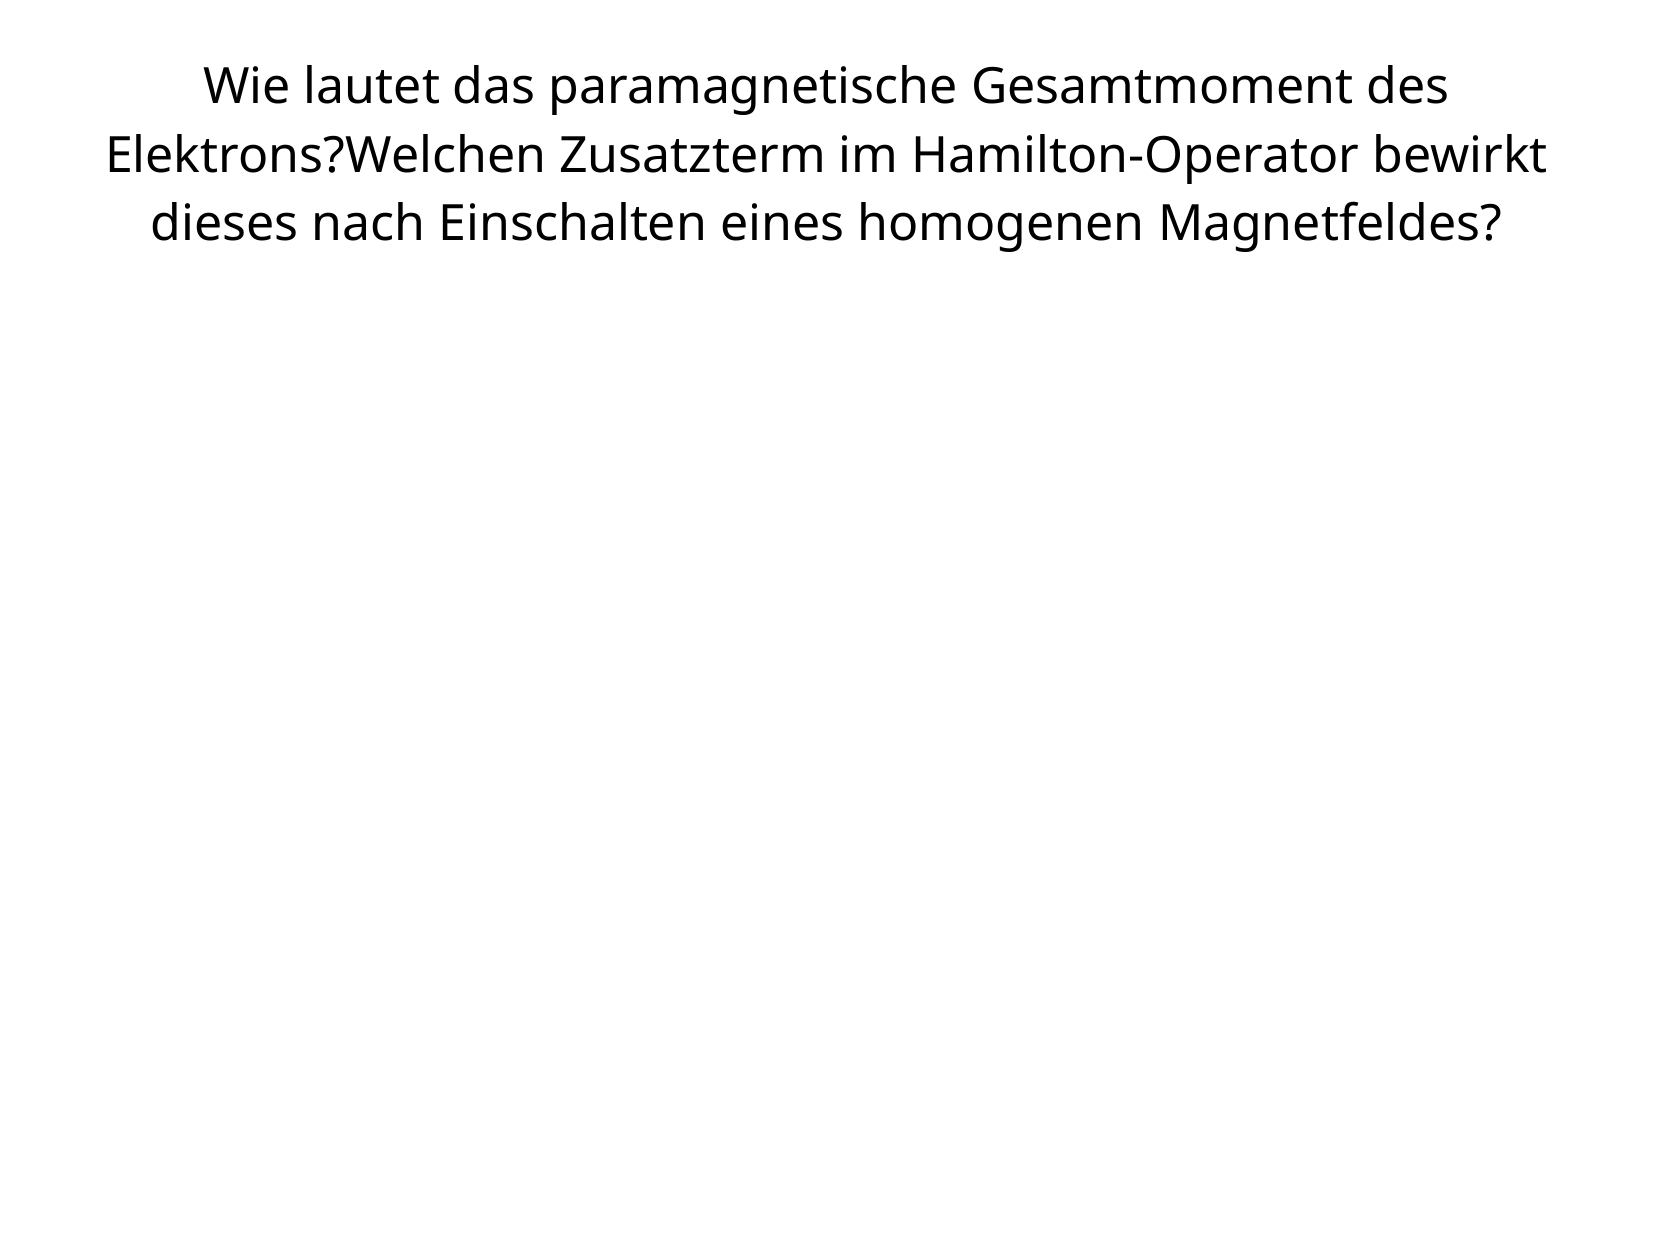

# Wie lautet das paramagnetische Gesamtmoment des Elektrons?Welchen Zusatzterm im Hamilton-Operator bewirkt dieses nach Einschalten eines homogenen Magnetfeldes?